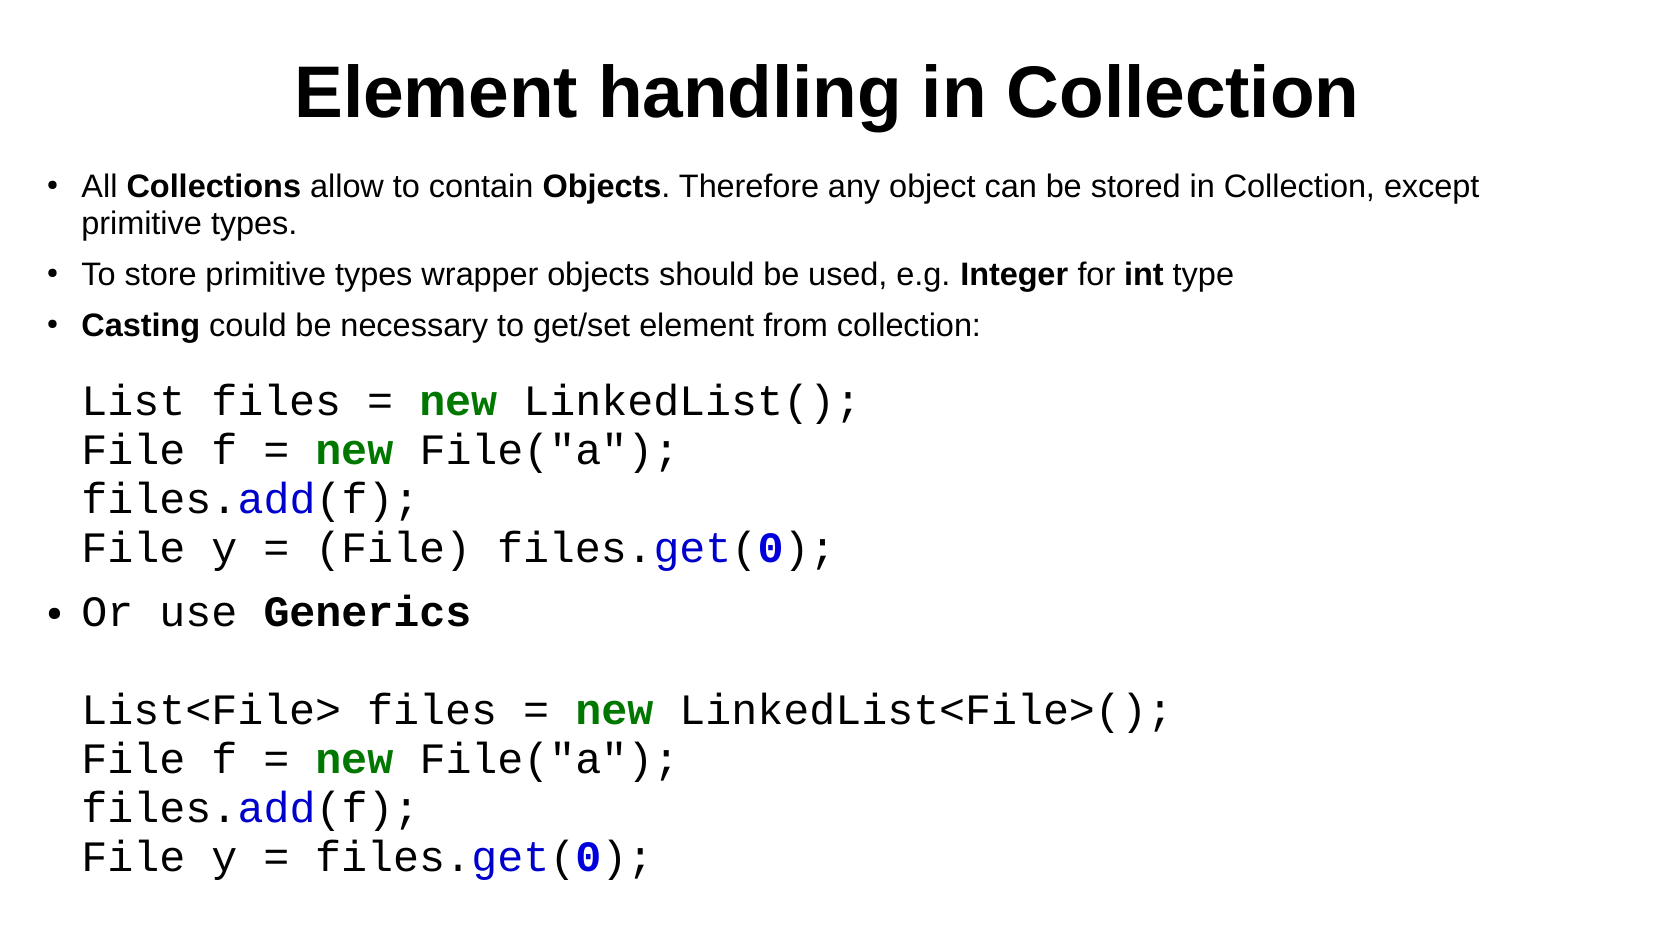

# Element handling in Collection
All Collections allow to contain Objects. Therefore any object can be stored in Collection, except primitive types.
To store primitive types wrapper objects should be used, e.g. Integer for int type
Casting could be necessary to get/set element from collection:
List files = new LinkedList();
File f = new File("a");
files.add(f);
File y = (File) files.get(0);
Or use Generics
List<File> files = new LinkedList<File>();
File f = new File("a");
files.add(f);
File y = files.get(0);